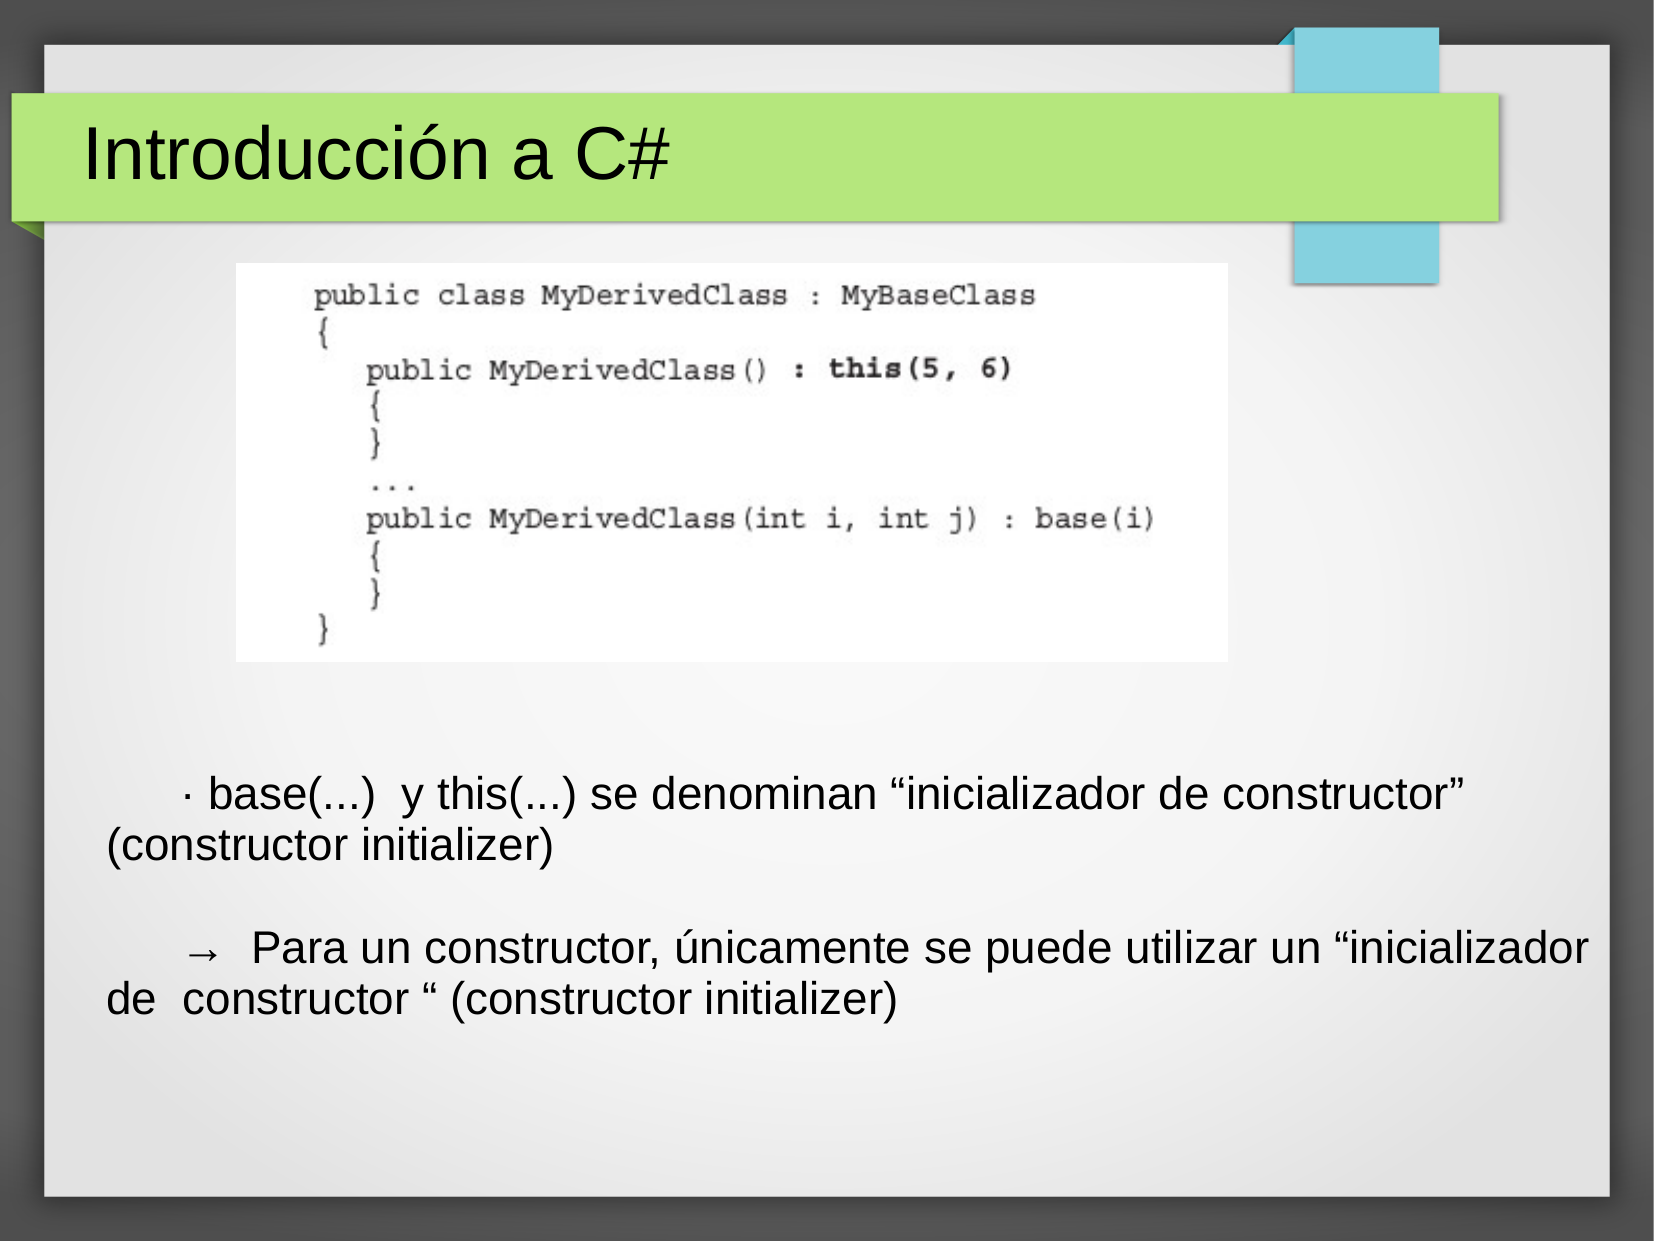

# Introducción a C#
	· base(...) y this(...) se denominan “inicializador de constructor” (constructor initializer)
	→ Para un constructor, únicamente se puede utilizar un “inicializador de constructor “ (constructor initializer)